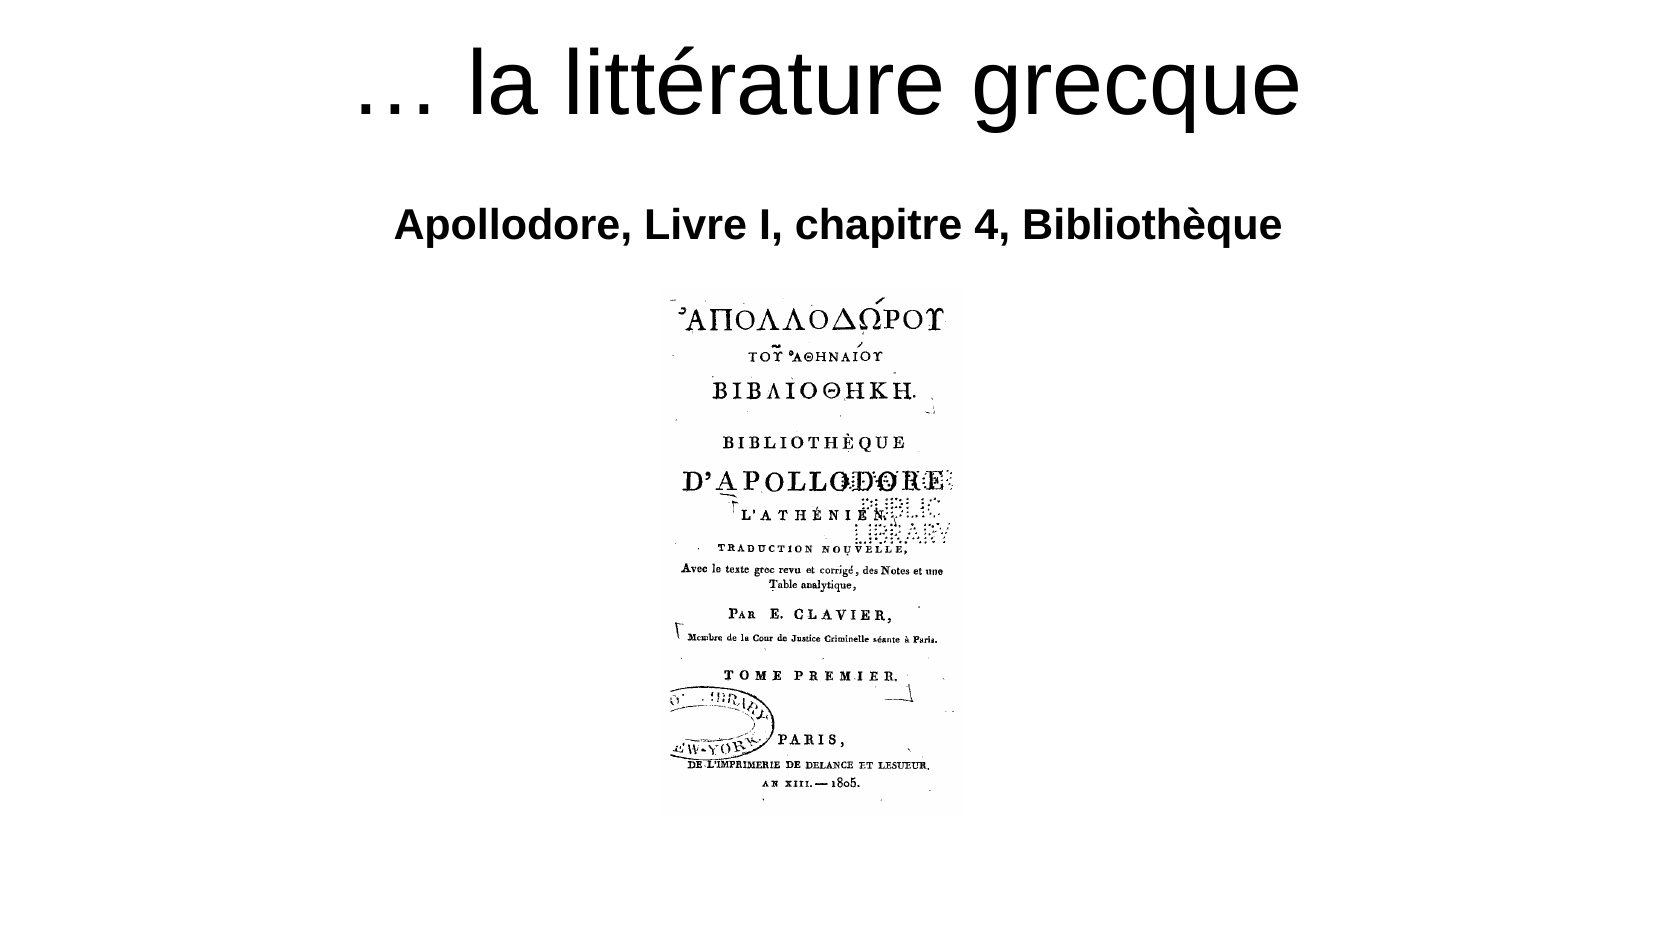

# … la littérature grecque
Apollodore, Livre I, chapitre 4, Bibliothèque